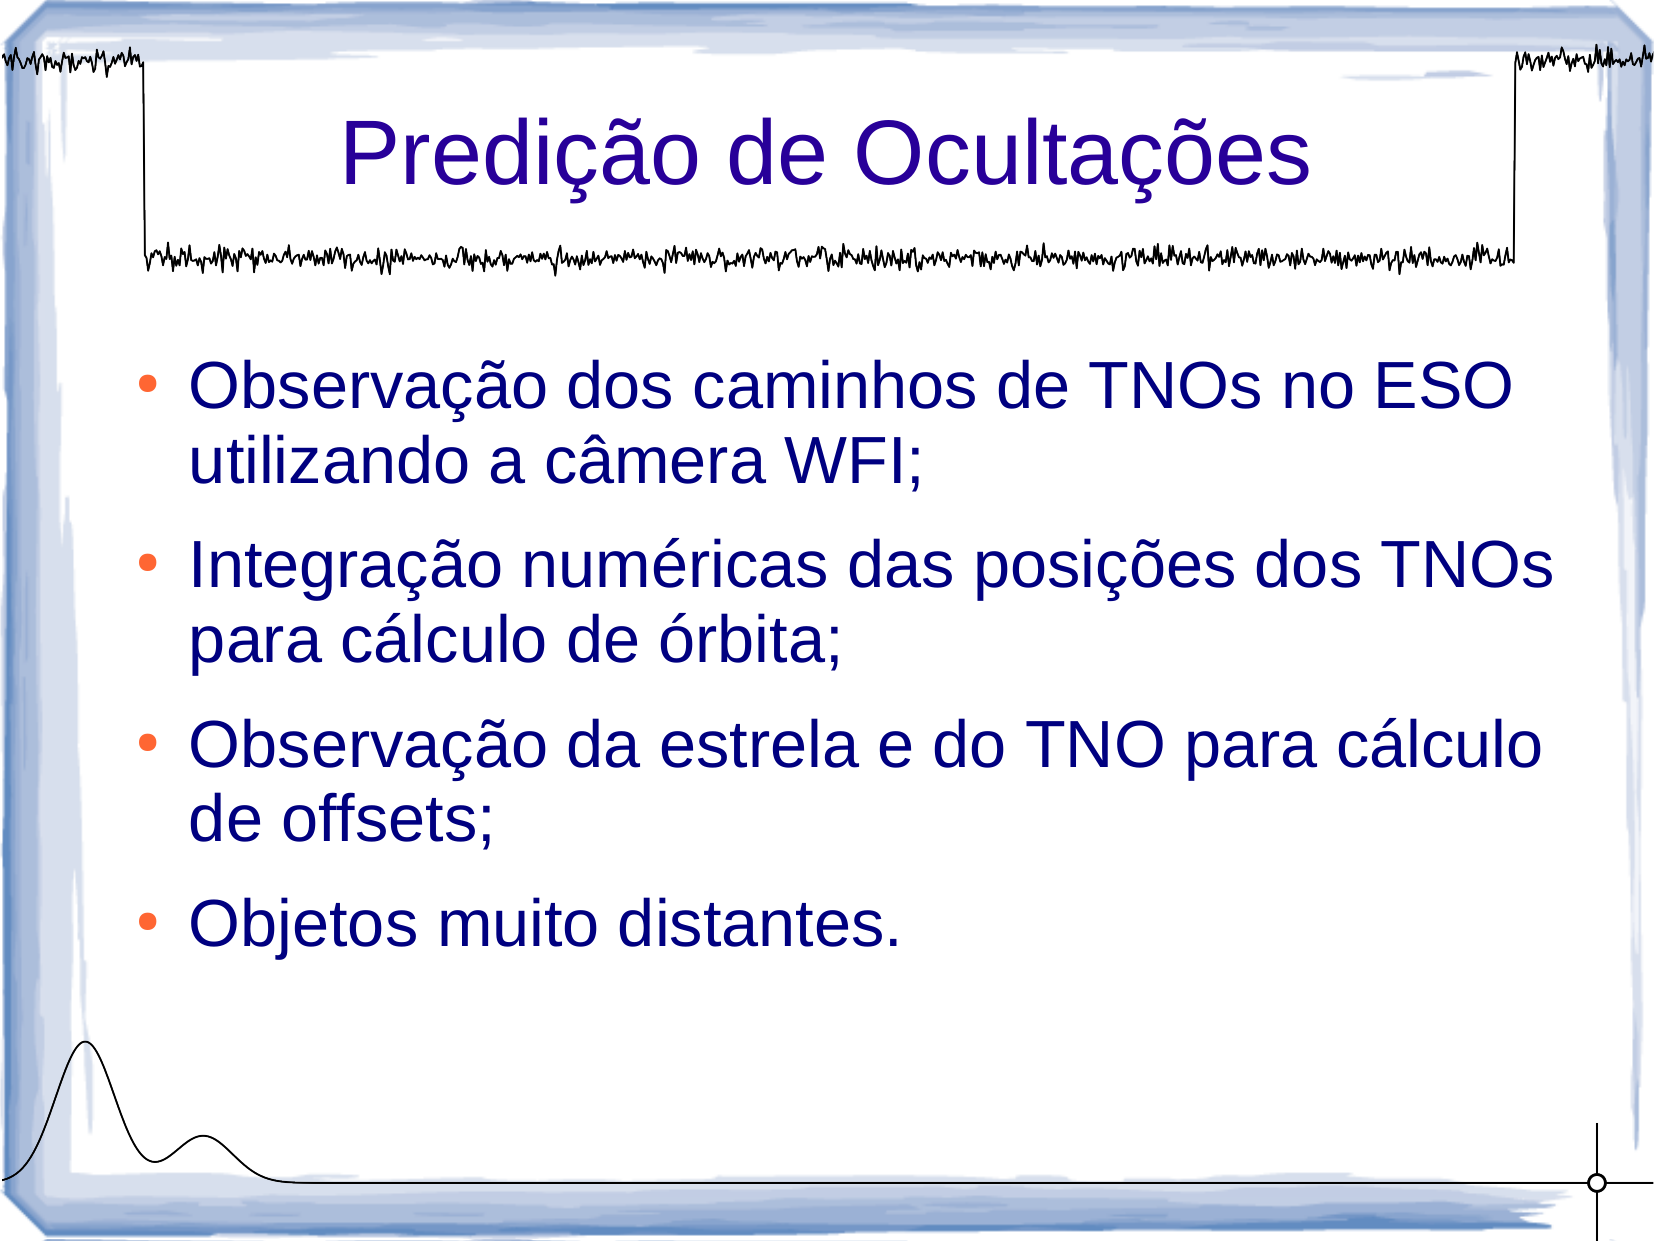

# Predição de Ocultações
Observação dos caminhos de TNOs no ESO utilizando a câmera WFI;
Integração numéricas das posições dos TNOs para cálculo de órbita;
Observação da estrela e do TNO para cálculo de offsets;
Objetos muito distantes.